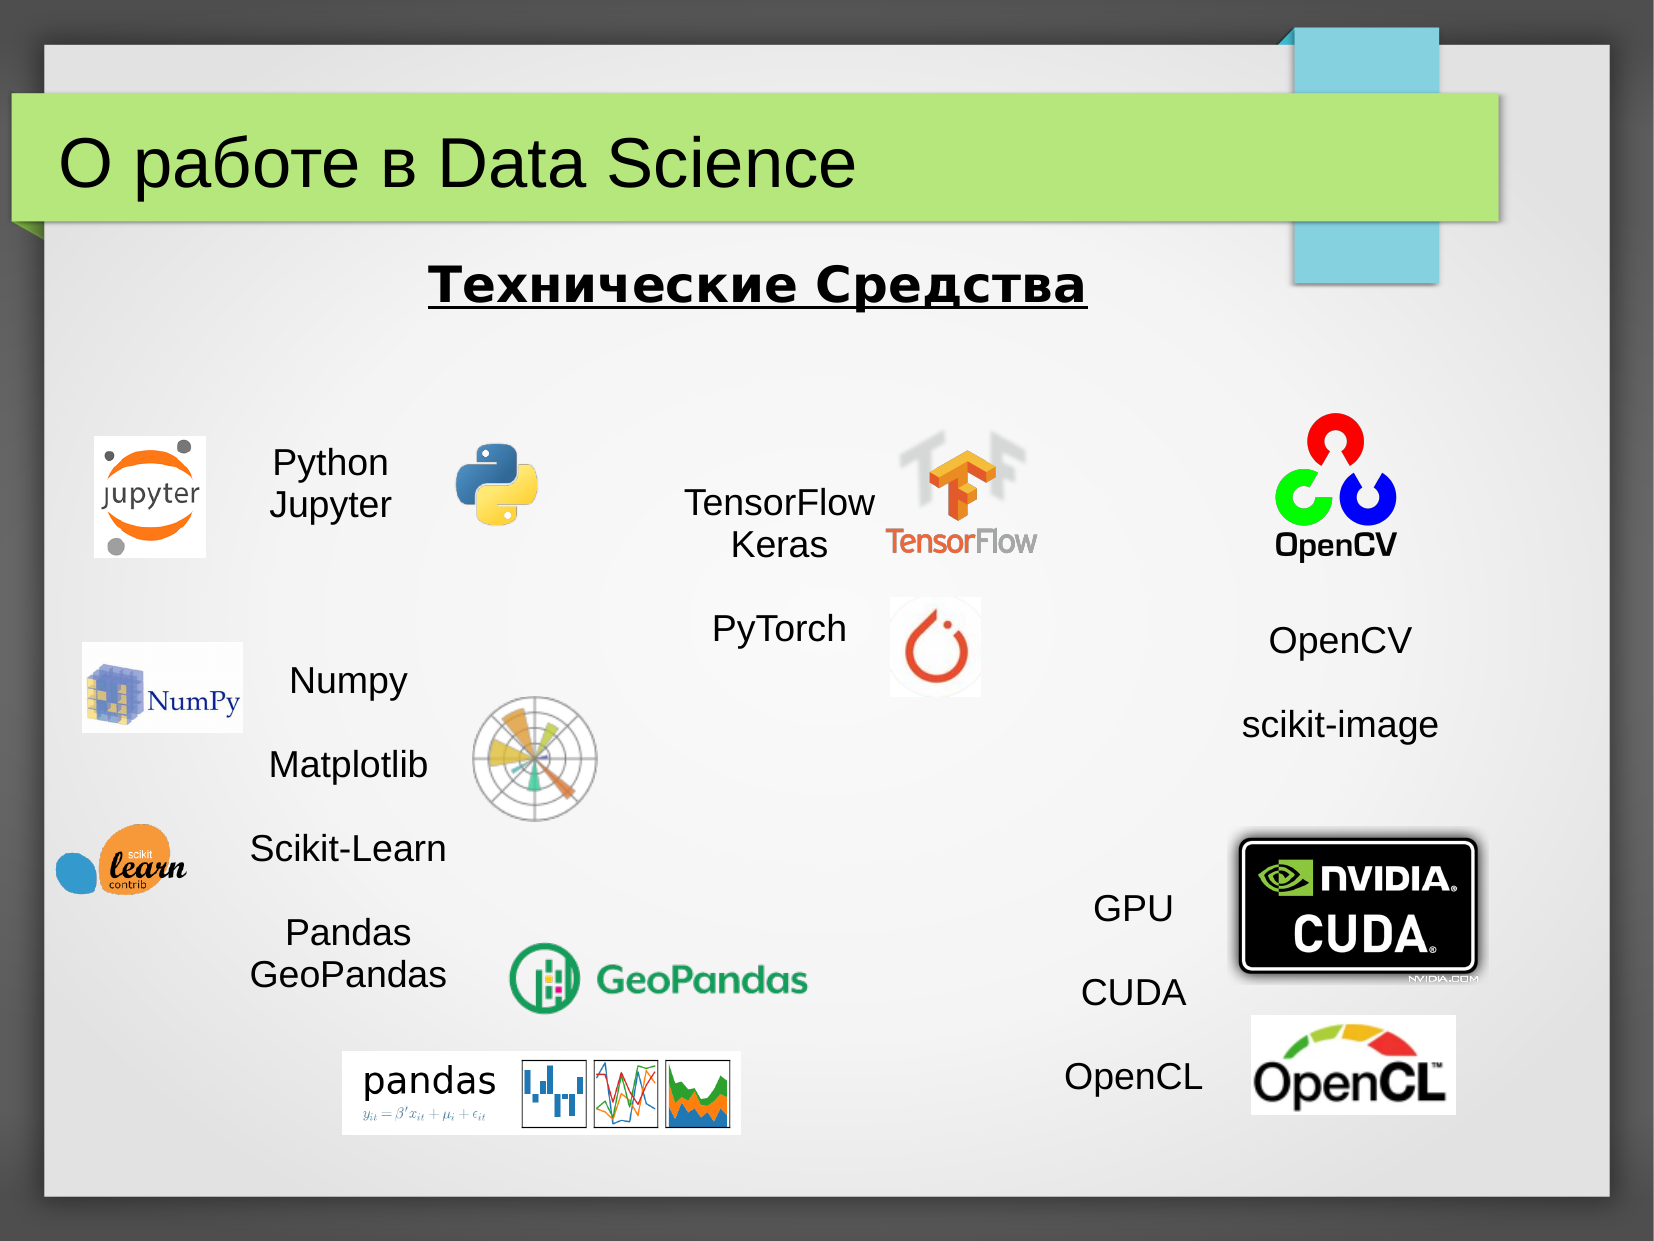

# О работе в Data Science
Технические Средства
Python
Jupyter
TensorFlow
Keras
PyTorch
OpenCV
scikit-image
Numpy
Matplotlib
Scikit-Learn
Pandas GeoPandas
GPU
CUDA
OpenCL